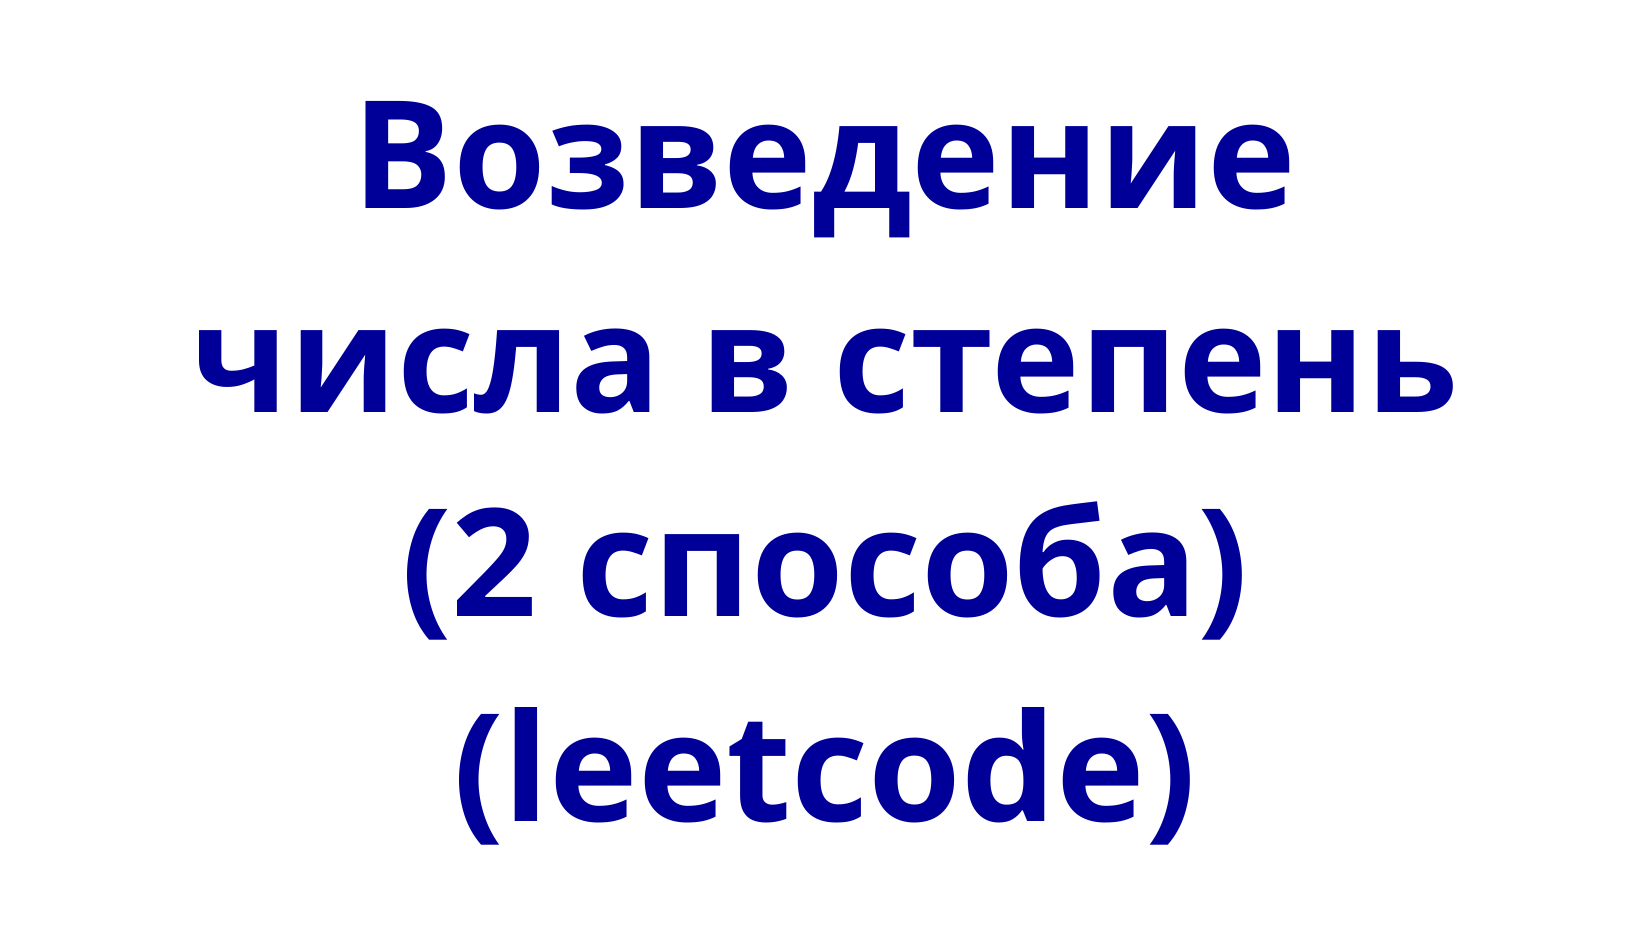

# Возведение
числа в степень
(2 способа)
(leetcode)